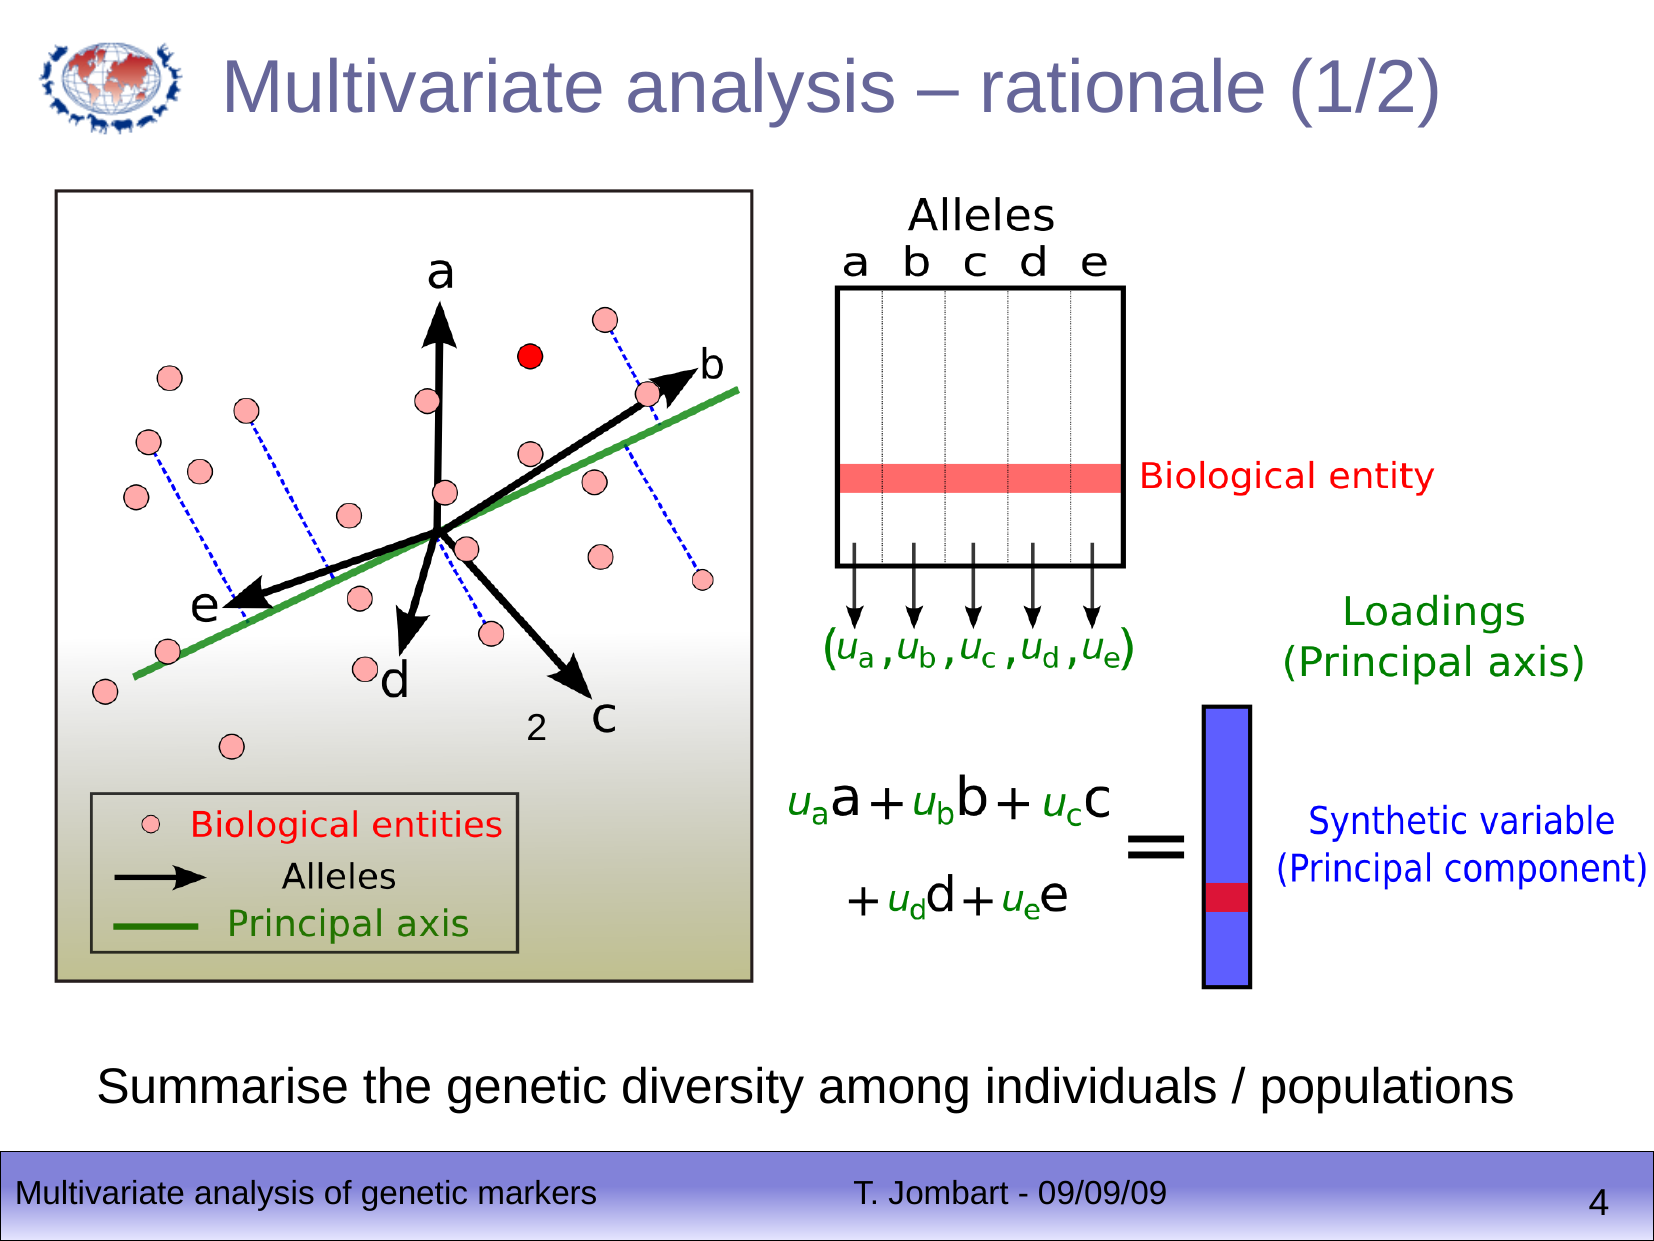

Multivariate analysis – rationale (1/2)
2
Summarise the genetic diversity among individuals / populations
Multivariate analysis of genetic markers
T. Jombart - 09/09/09
4